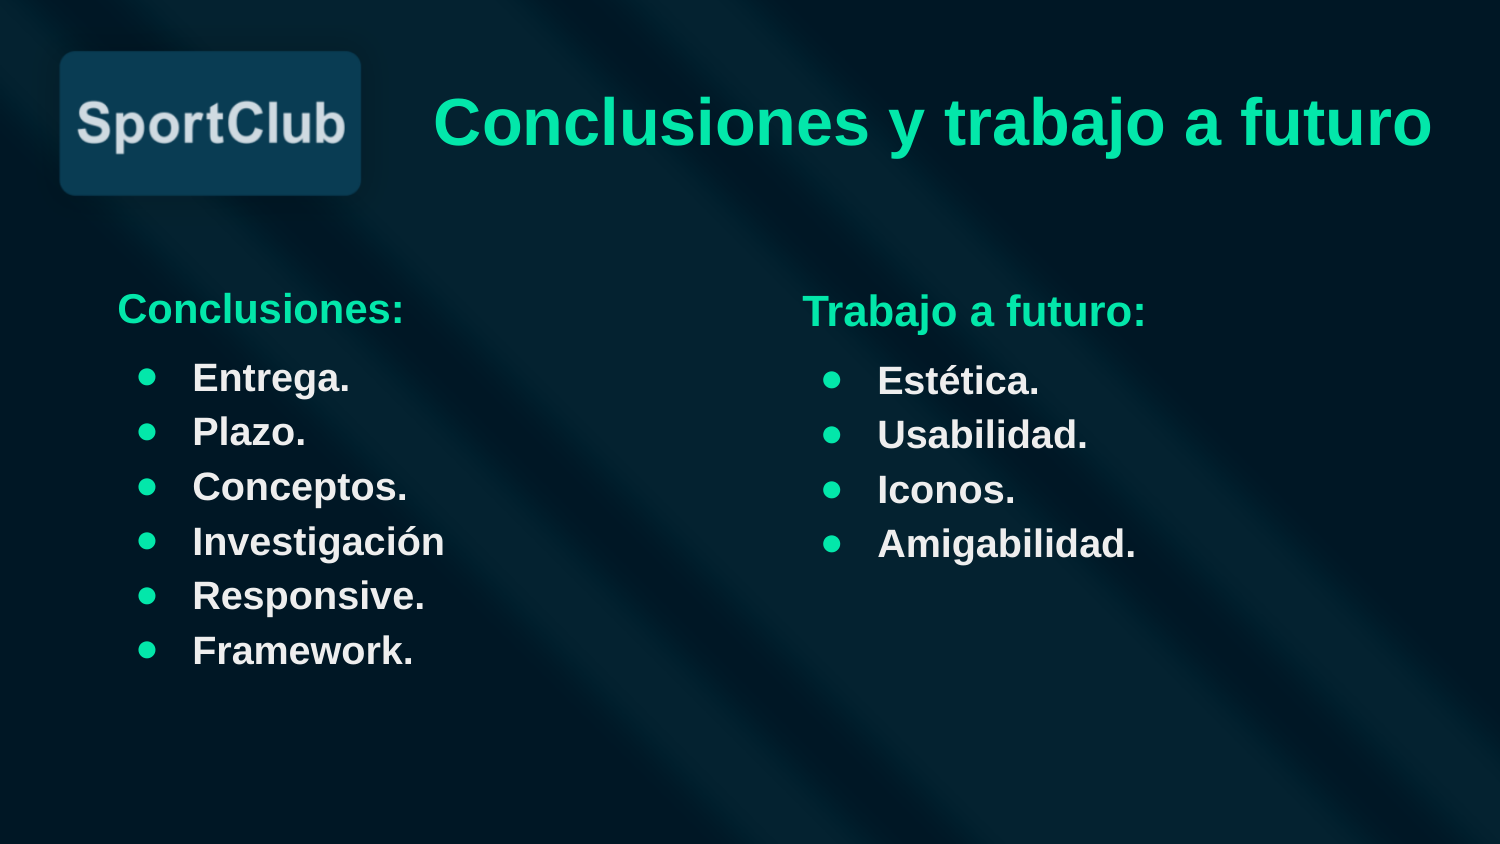

Conclusiones y trabajo a futuro
# Conclusiones:
Entrega.
Plazo.
Conceptos.
Investigación
Responsive.
Framework.
Trabajo a futuro:
Estética.
Usabilidad.
Iconos.
Amigabilidad.